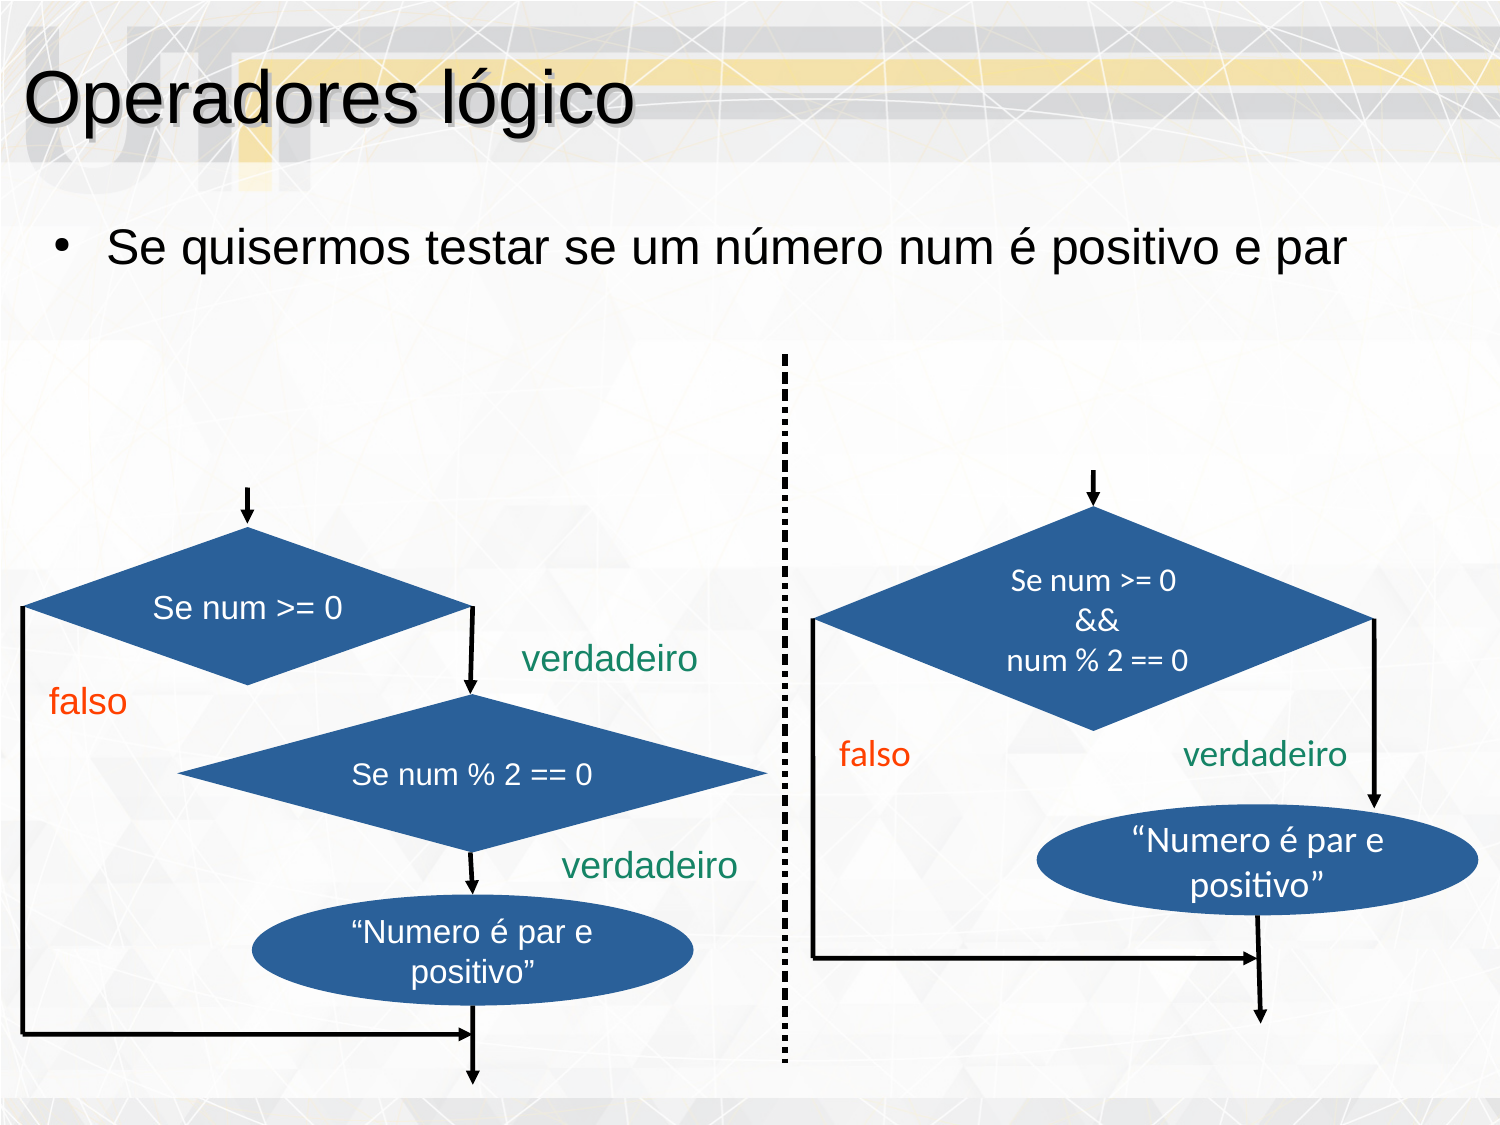

# Operadores lógico
Se quisermos testar se um número num é positivo e par
Se num >= 0
 &&
 num % 2 == 0
Se num >= 0
verdadeiro
falso
Se num % 2 == 0
falso
verdadeiro
“Numero é par e positivo”
verdadeiro
“Numero é par e positivo”